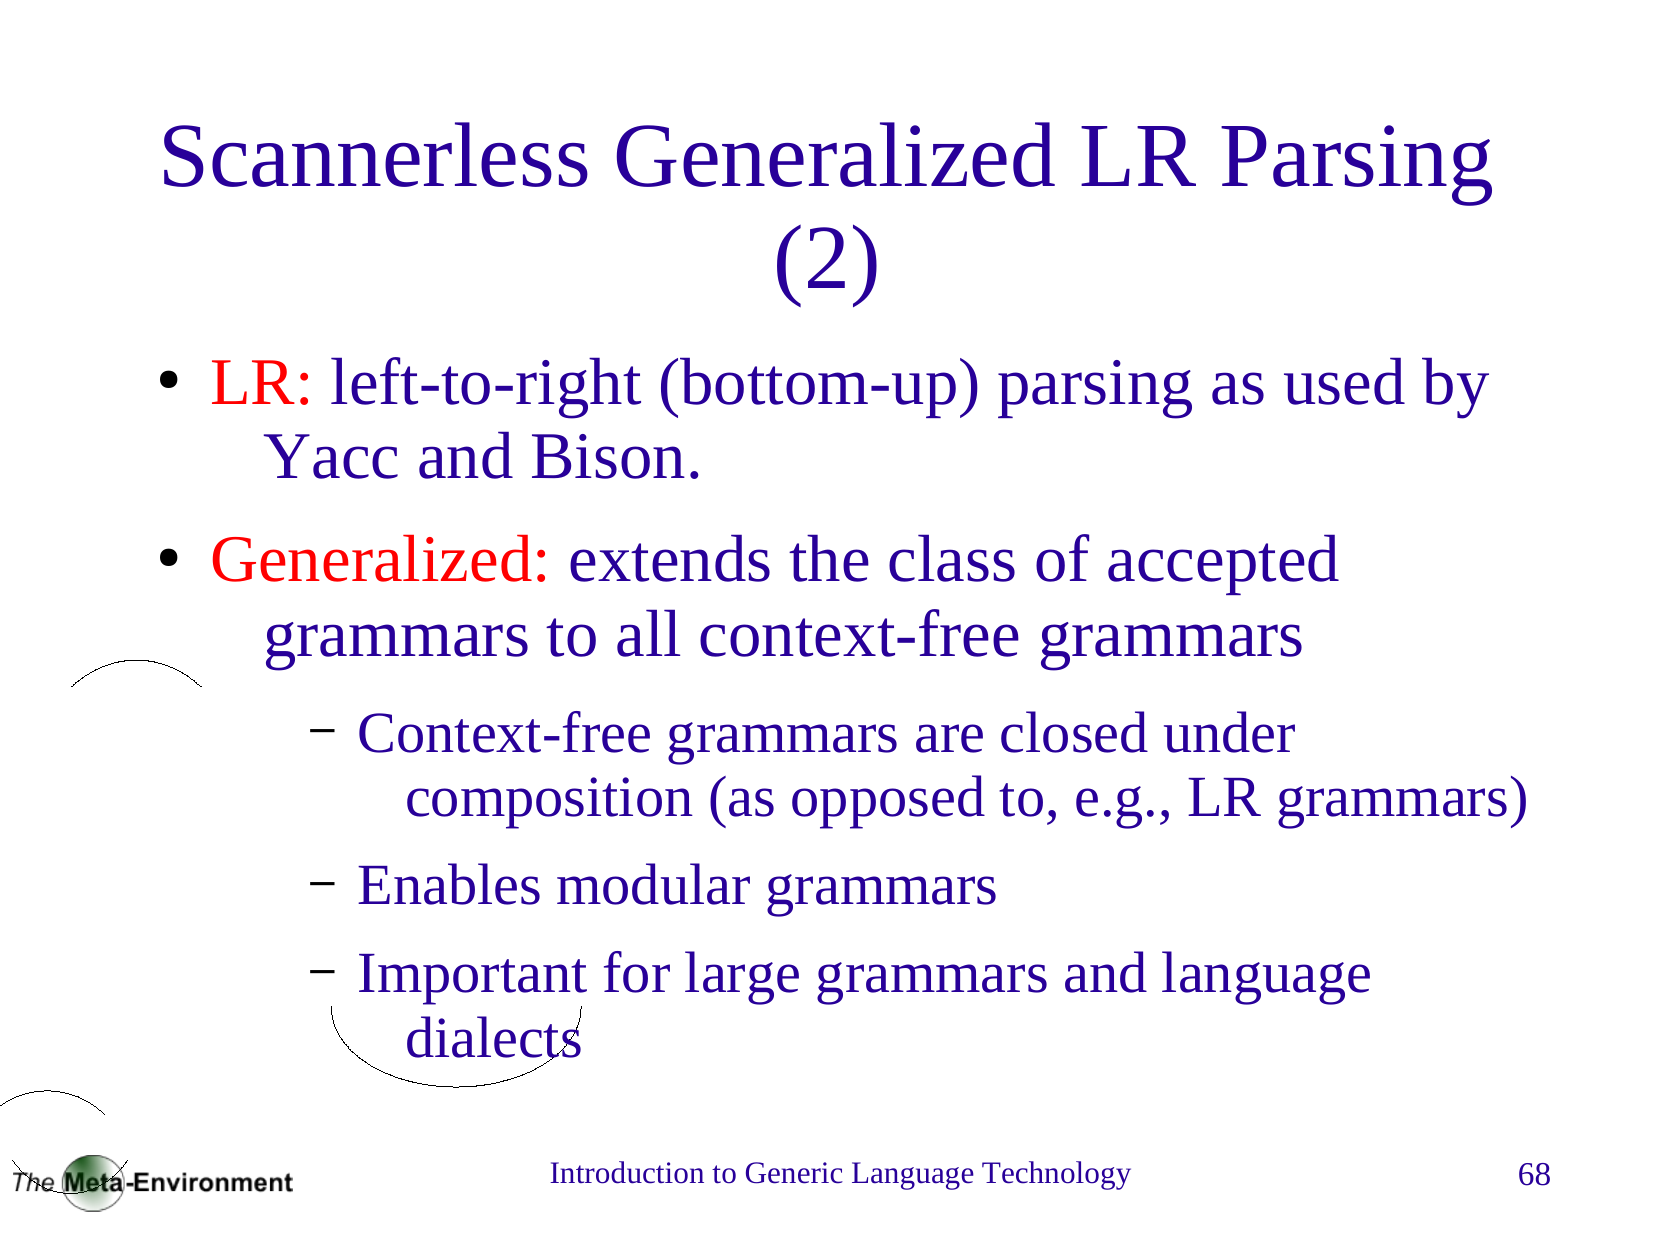

# Scannerless Generalized LR Parsing (2)
LR: left-to-right (bottom-up) parsing as used by Yacc and Bison.
Generalized: extends the class of accepted grammars to all context-free grammars
Context-free grammars are closed under composition (as opposed to, e.g., LR grammars)
Enables modular grammars
Important for large grammars and language dialects